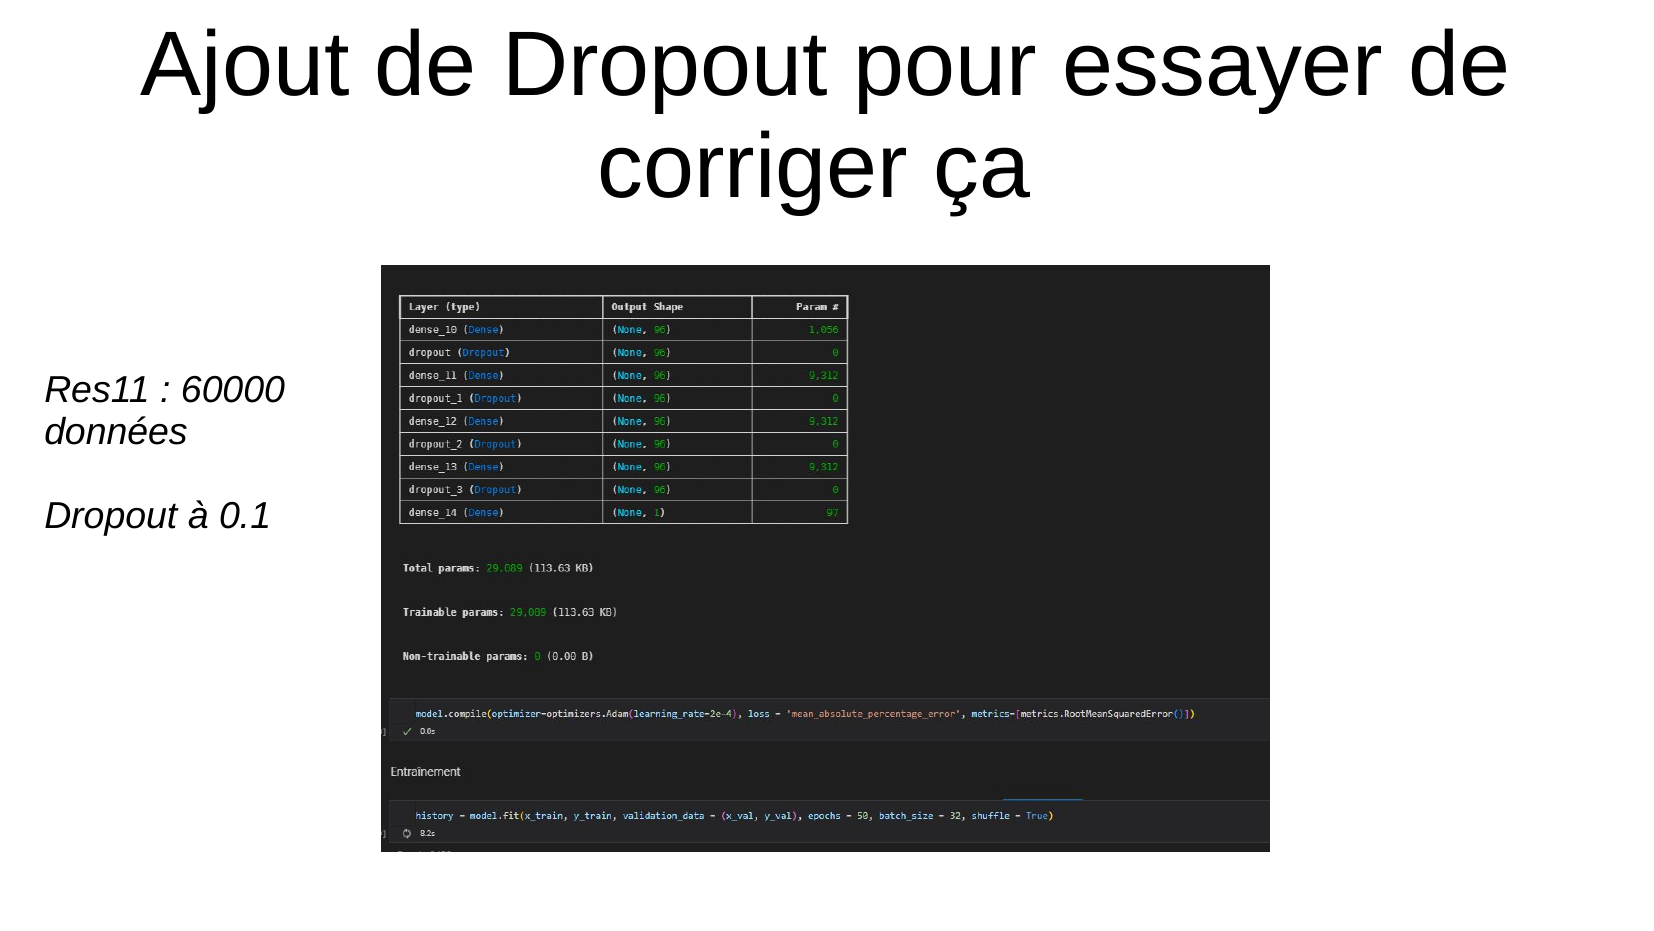

# Ajout de Dropout pour essayer de corriger ça
Res11 : 60000 données
Dropout à 0.1